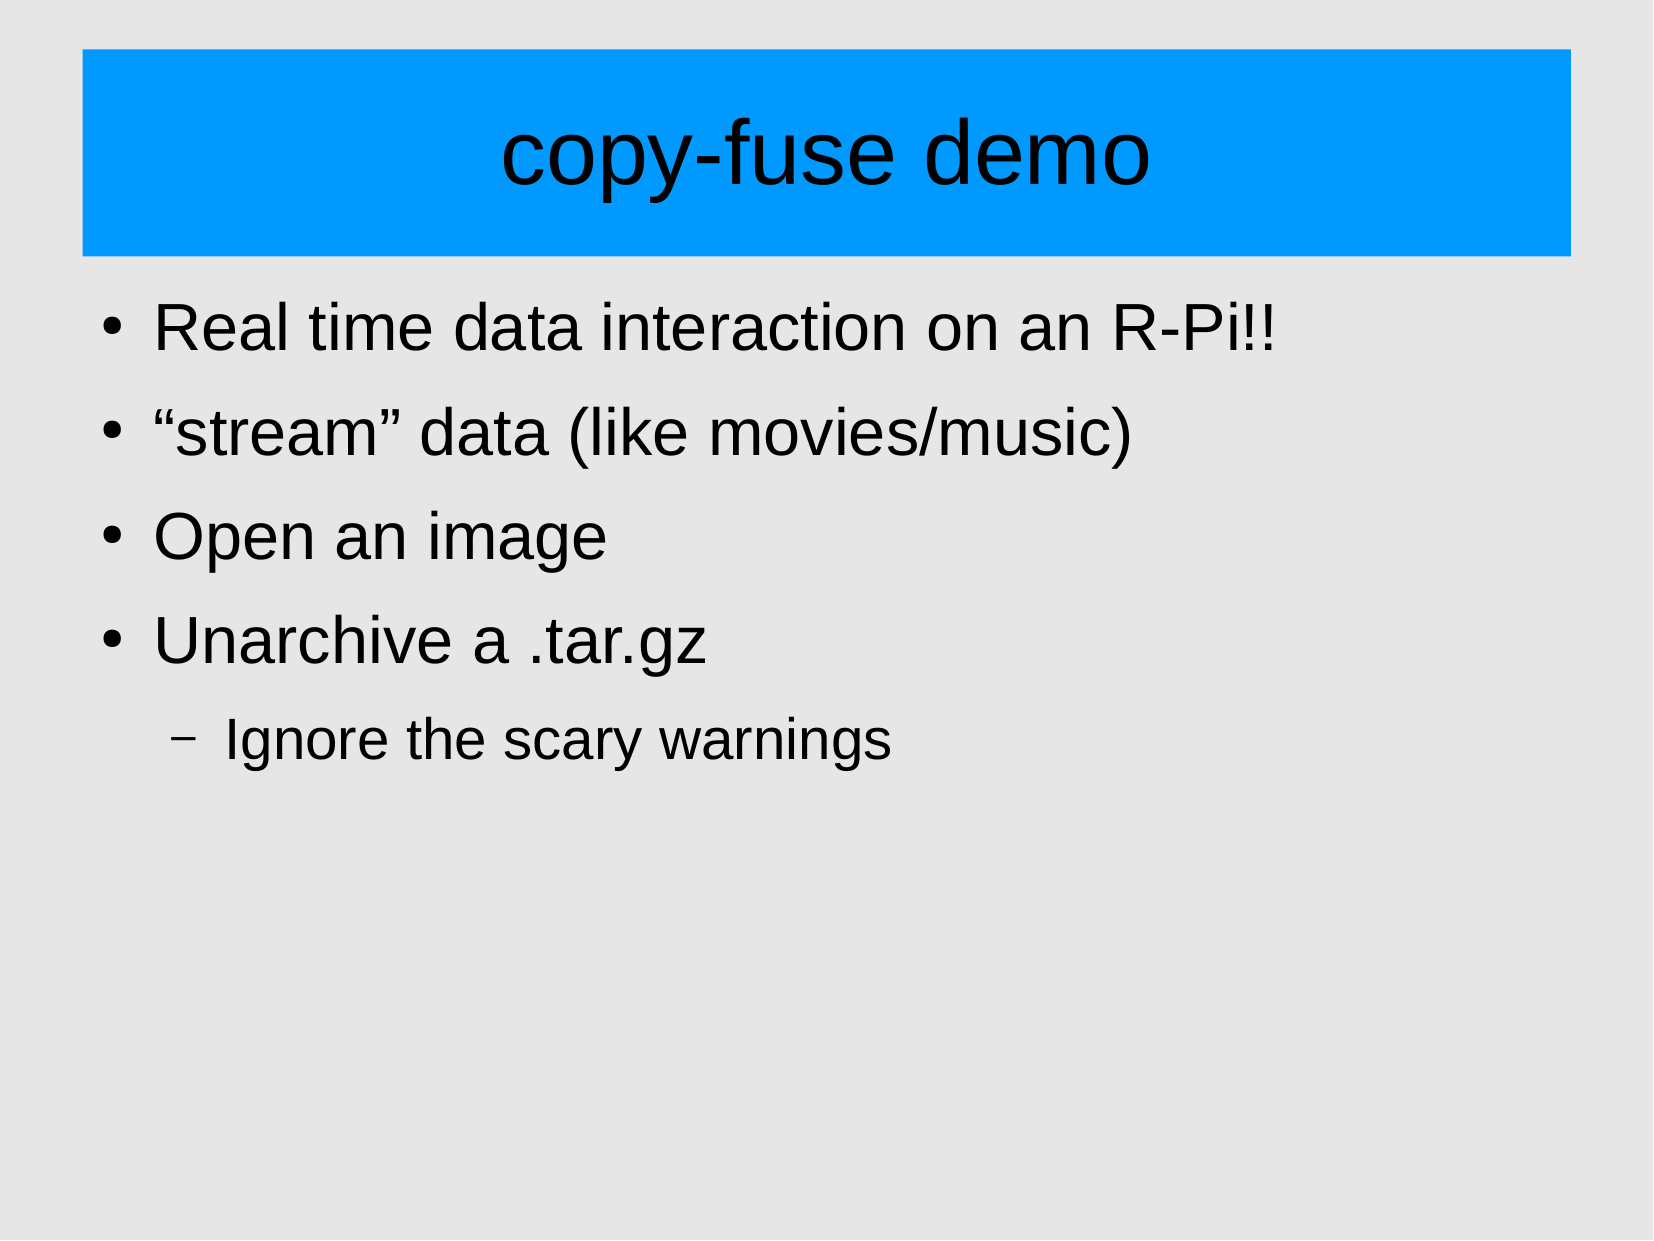

# copy-fuse demo
Real time data interaction on an R-Pi!!
“stream” data (like movies/music)
Open an image
Unarchive a .tar.gz
Ignore the scary warnings